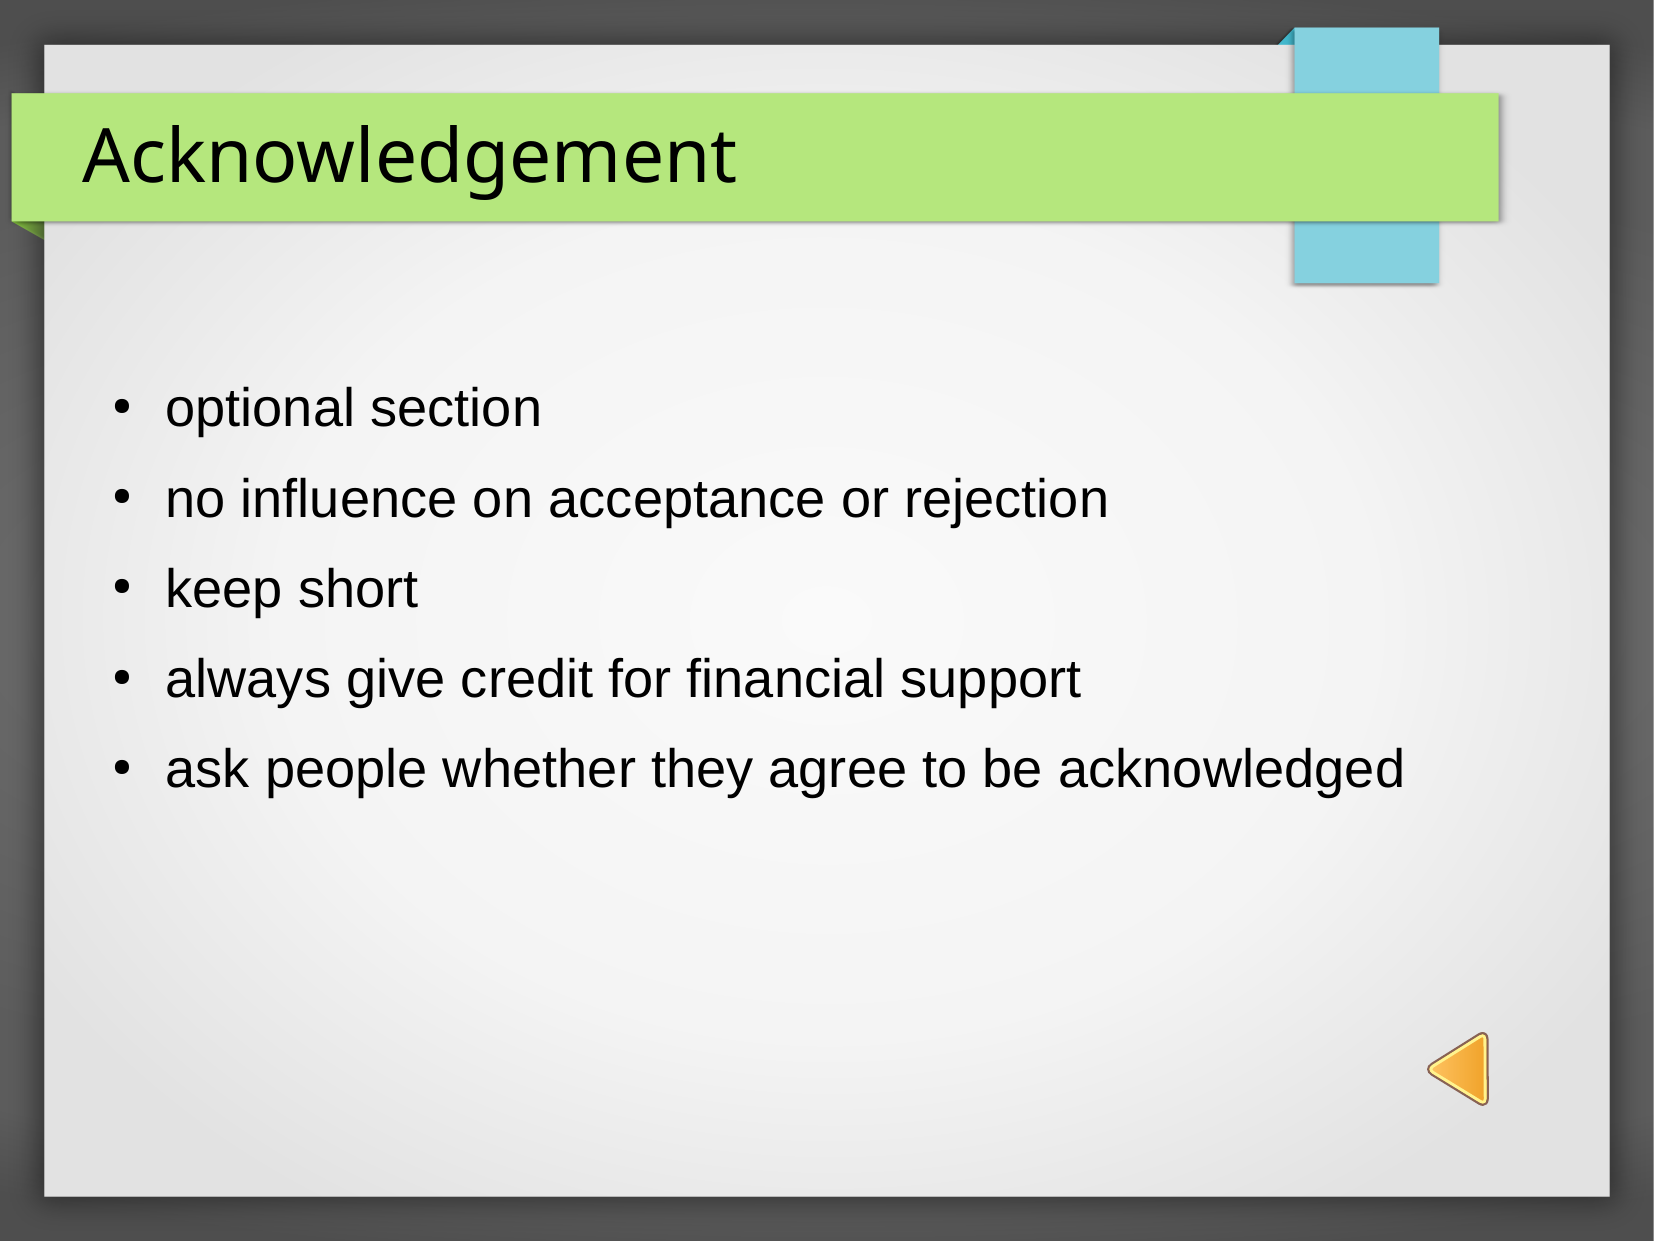

# Acknowledgement
optional section
no influence on acceptance or rejection
keep short
always give credit for financial support
ask people whether they agree to be acknowledged